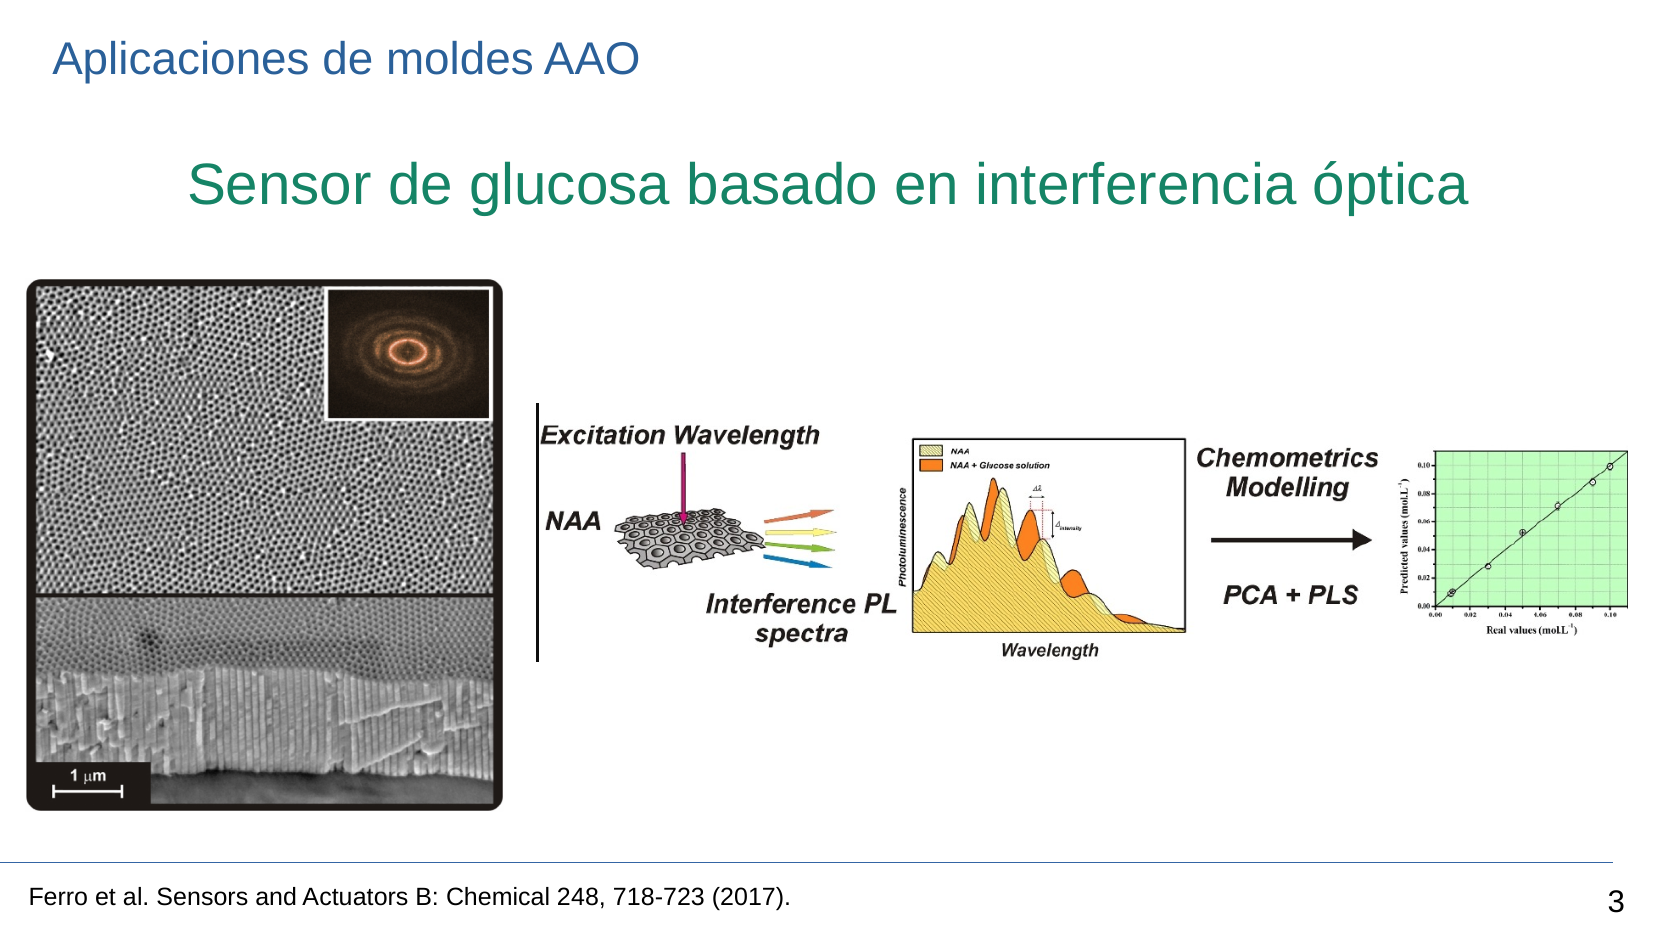

Aplicaciones de moldes AAO
Sensor de glucosa basado en interferencia óptica
Ferro et al. Sensors and Actuators B: Chemical 248, 718-723 (2017).